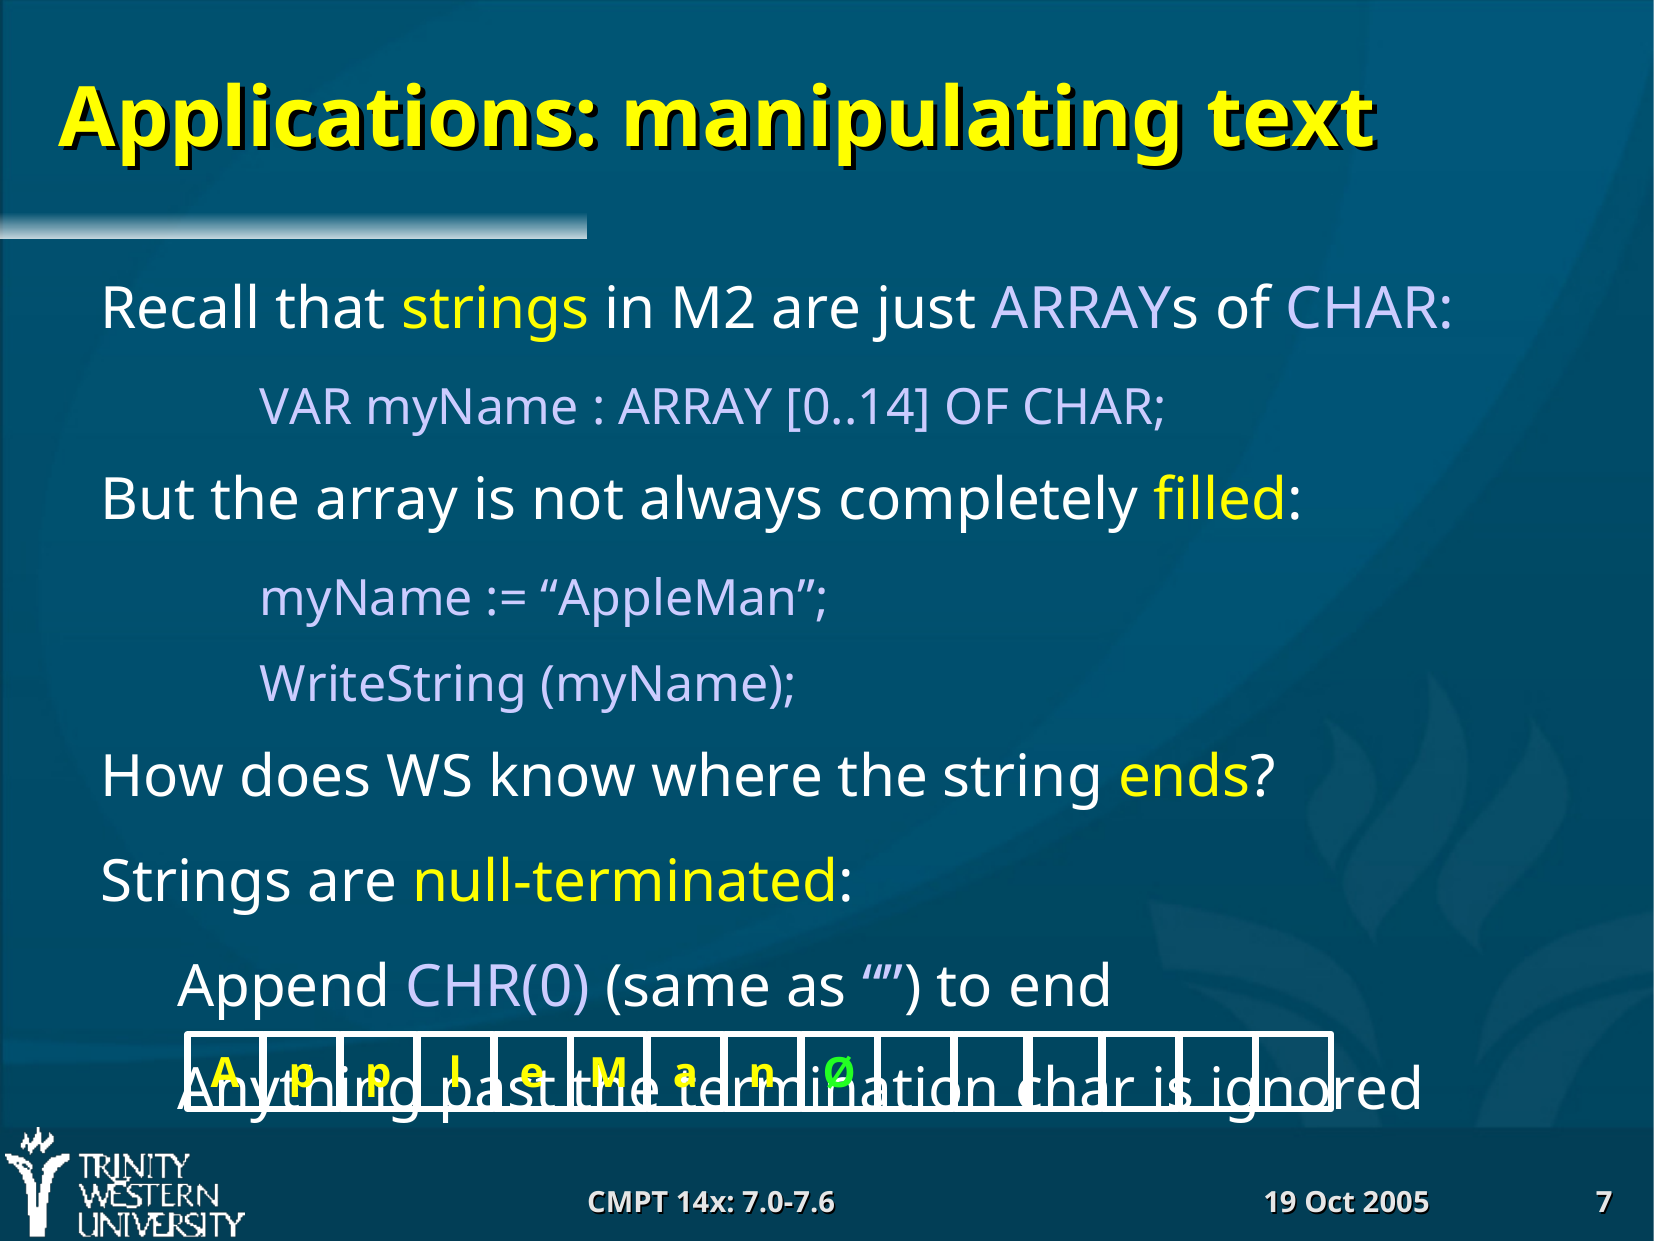

# Applications: manipulating text
Recall that strings in M2 are just ARRAYs of CHAR:
VAR myName : ARRAY [0..14] OF CHAR;
But the array is not always completely filled:
myName := “AppleMan”;
WriteString (myName);
How does WS know where the string ends?
Strings are null-terminated:
Append CHR(0) (same as “”) to end
Anything past the termination char is ignored
A
p
p
l
e
M
a
n
Ø
CMPT 14x: 7.0-7.6
19 Oct 2005
7